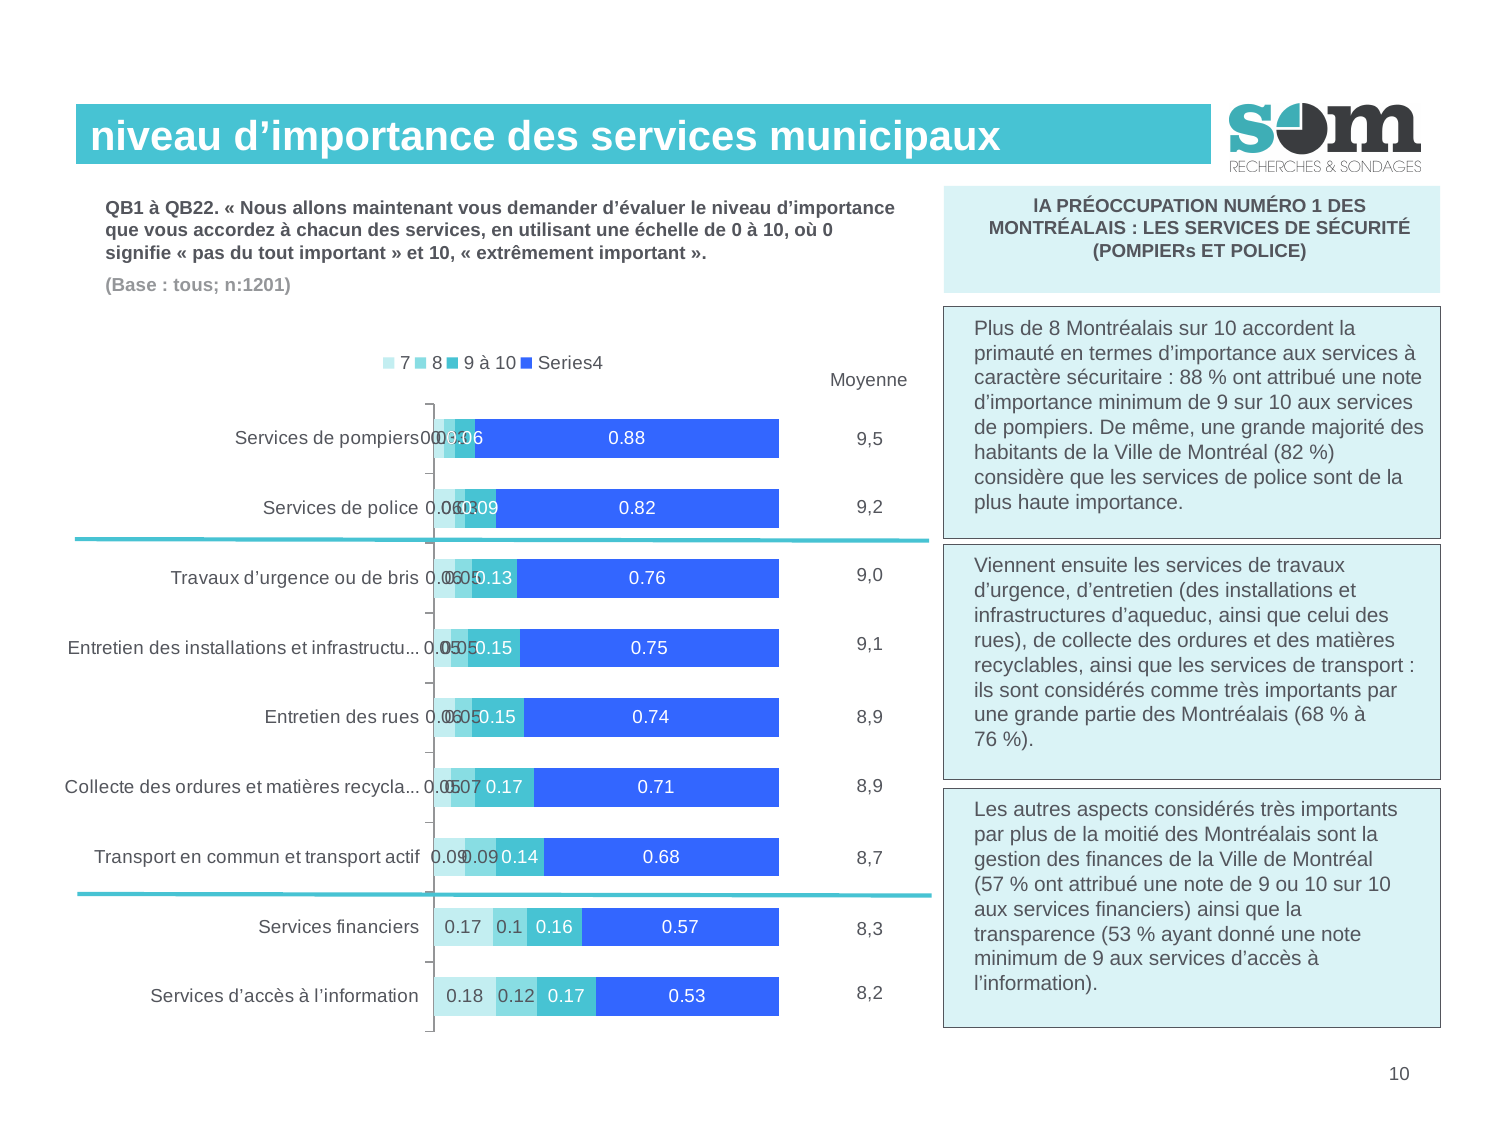

# niveau d’importance des services municipaux
lA PRÉOCCUPATION NUMÉRO 1 DES MONTRÉALAIS : LES SERVICES DE SÉCURITÉ (POMPIERs ET POLICE)
QB1 à QB22. « Nous allons maintenant vous demander d’évaluer le niveau d’importance que vous accordez à chacun des services, en utilisant une échelle de 0 à 10, où 0 signifie « pas du tout important » et 10, « extrêmement important ».
(Base : tous; n:1201)
Plus de 8 Montréalais sur 10 accordent la primauté en termes d’importance aux services à caractère sécuritaire : 88 % ont attribué une note d’importance minimum de 9 sur 10 aux services de pompiers. De même, une grande majorité des habitants de la Ville de Montréal (82 %) considère que les services de police sont de la plus haute importance.
### Chart
| Category | 7 | 8 | 9 à 10 | |
|---|---|---|---|---|
| Services d’accès à l’information | 0.18 | 0.12 | 0.17 | 0.53 |
| Services financiers | 0.17 | 0.1 | 0.16 | 0.57 |
| Transport en commun et transport actif | 0.09 | 0.09 | 0.14 | 0.68 |
| Collecte des ordures et matières recyclables | 0.05 | 0.07 | 0.17 | 0.71 |
| Entretien des rues | 0.06 | 0.05 | 0.15 | 0.74 |
| Entretien des installations et infrastructures d’aqueduc | 0.05 | 0.05 | 0.15 | 0.75 |
| Travaux d’urgence ou de bris | 0.06 | 0.05 | 0.13 | 0.76 |
| Services de police | 0.06 | 0.03 | 0.09 | 0.82 |
| Services de pompiers | 0.03 | 0.03 | 0.06 | 0.88 |Moyenne
9,5
9,2
Viennent ensuite les services de travaux d’urgence, d’entretien (des installations et infrastructures d’aqueduc, ainsi que celui des rues), de collecte des ordures et des matières recyclables, ainsi que les services de transport : ils sont considérés comme très importants par une grande partie des Montréalais (68 % à 76 %).
9,0
9,1
8,9
8,9
Les autres aspects considérés très importants par plus de la moitié des Montréalais sont la gestion des finances de la Ville de Montréal (57 % ont attribué une note de 9 ou 10 sur 10 aux services financiers) ainsi que la transparence (53 % ayant donné une note minimum de 9 aux services d’accès à l’information).
8,7
8,3
8,2